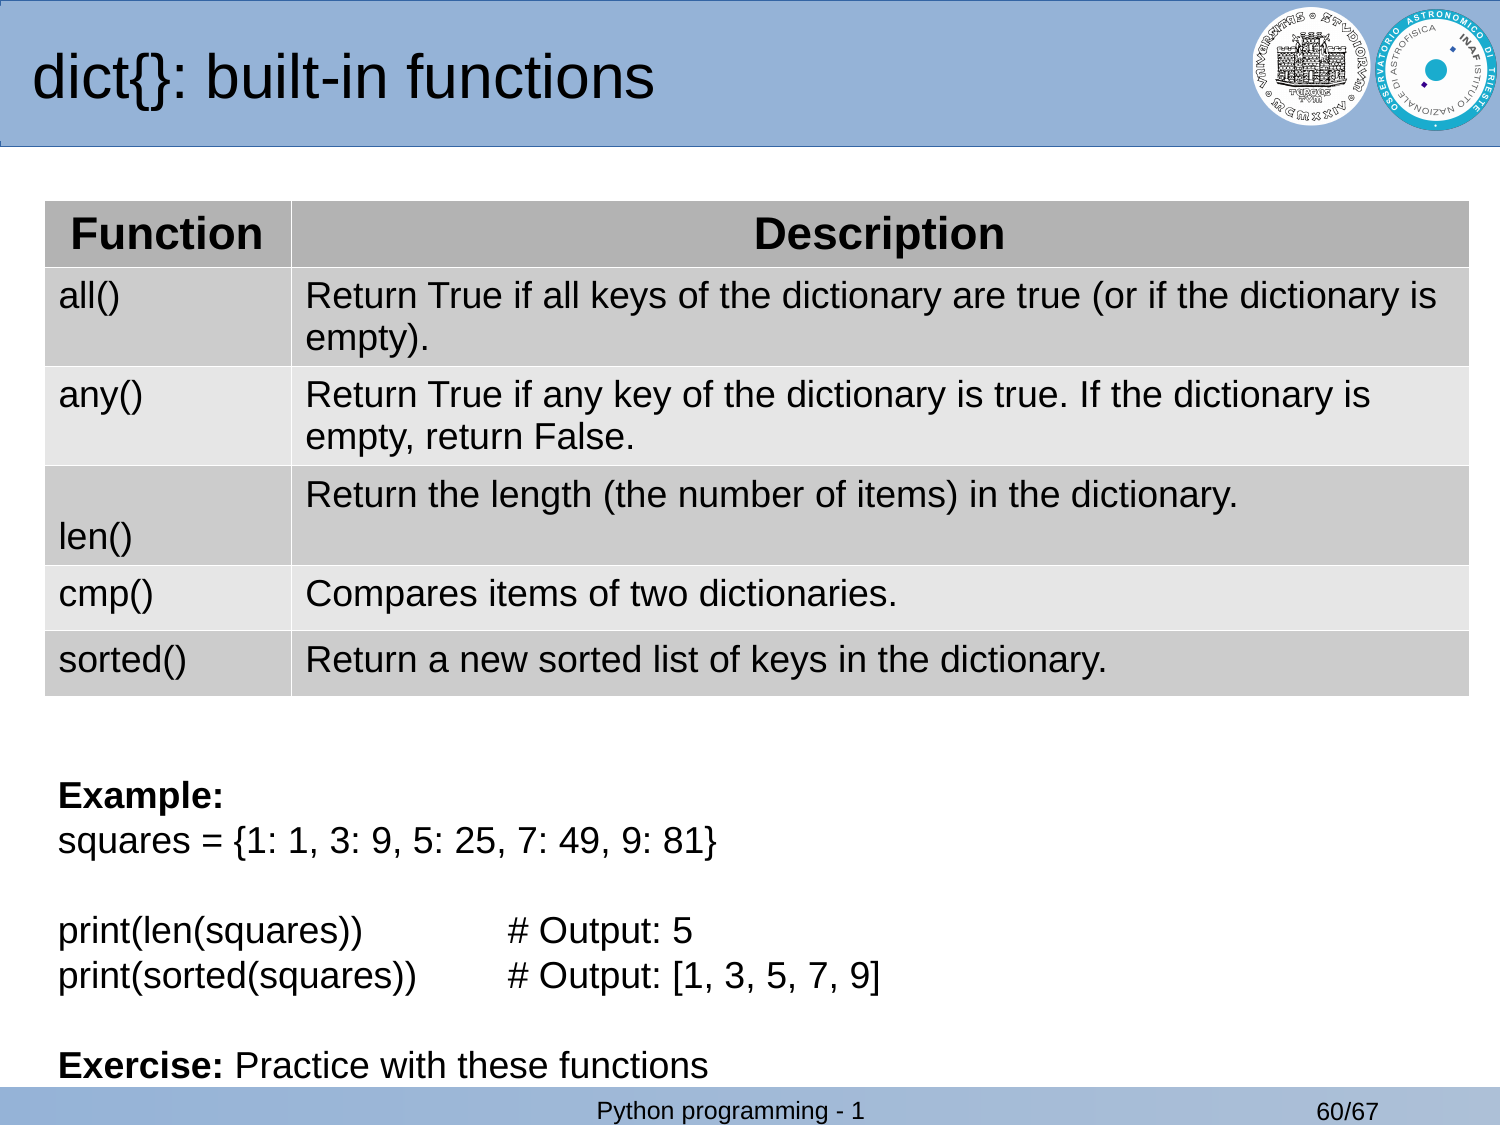

dict{}: built-in functions
| Function | Description |
| --- | --- |
| all() | Return True if all keys of the dictionary are true (or if the dictionary is empty). |
| any() | Return True if any key of the dictionary is true. If the dictionary is empty, return False. |
| len() | Return the length (the number of items) in the dictionary. |
| cmp() | Compares items of two dictionaries. |
| sorted() | Return a new sorted list of keys in the dictionary. |
# Example:
squares = {1: 1, 3: 9, 5: 25, 7: 49, 9: 81}
print(len(squares))		# Output: 5
print(sorted(squares))		# Output: [1, 3, 5, 7, 9]
Exercise: Practice with these functions